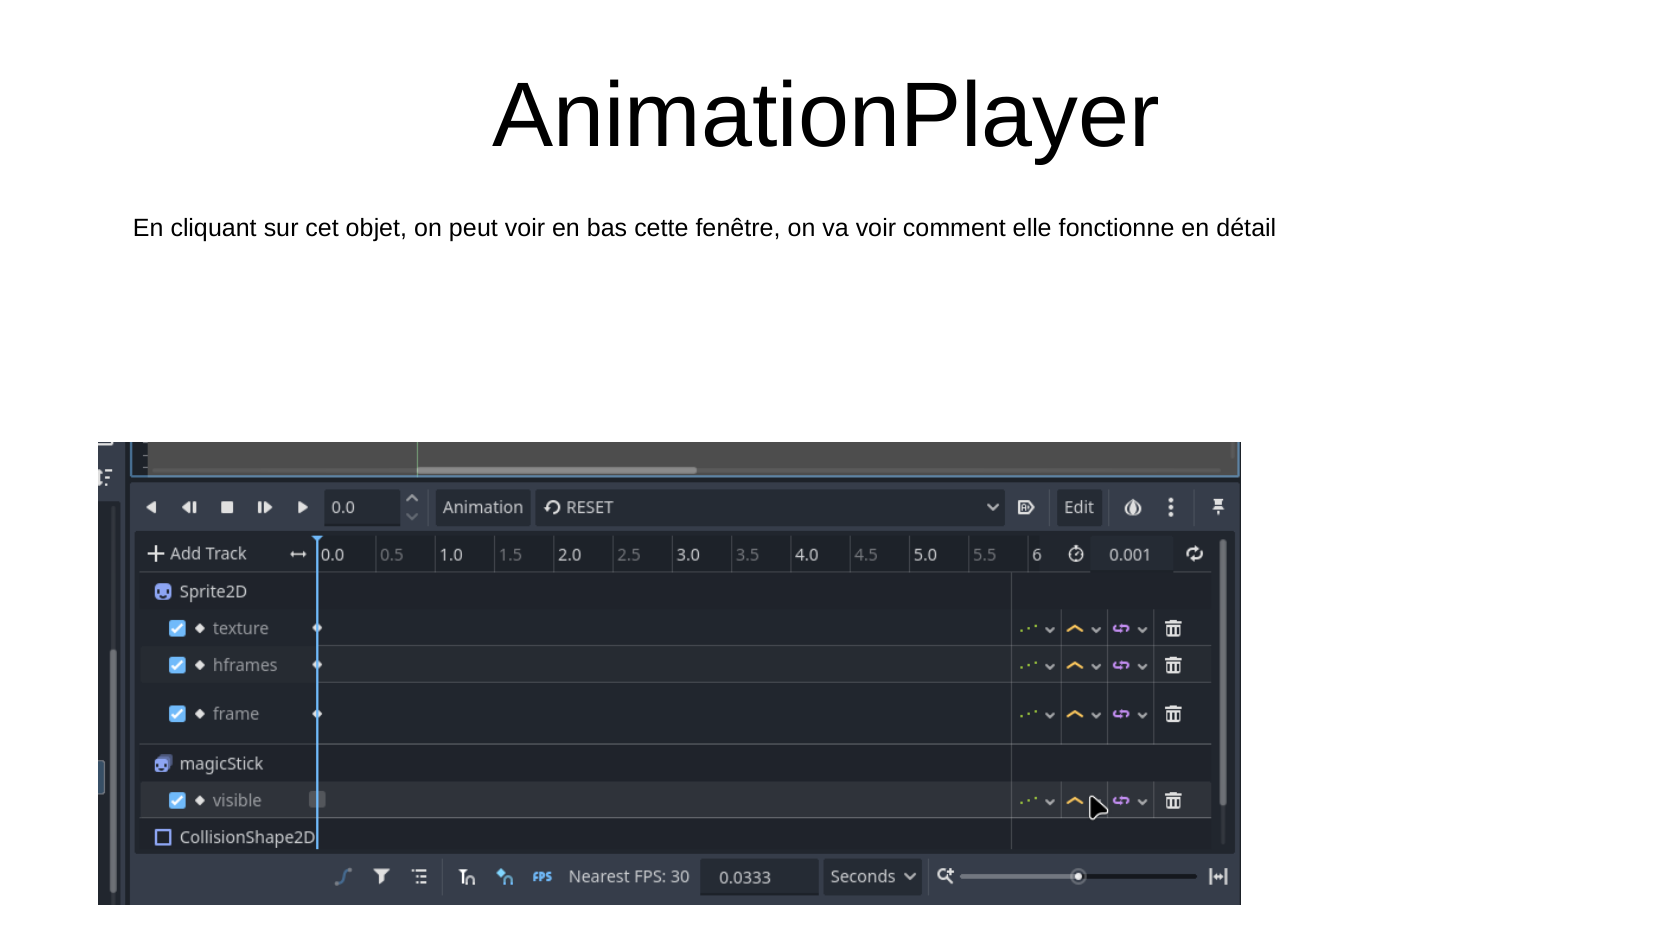

# AnimationPlayer
En cliquant sur cet objet, on peut voir en bas cette fenêtre, on va voir comment elle fonctionne en détail